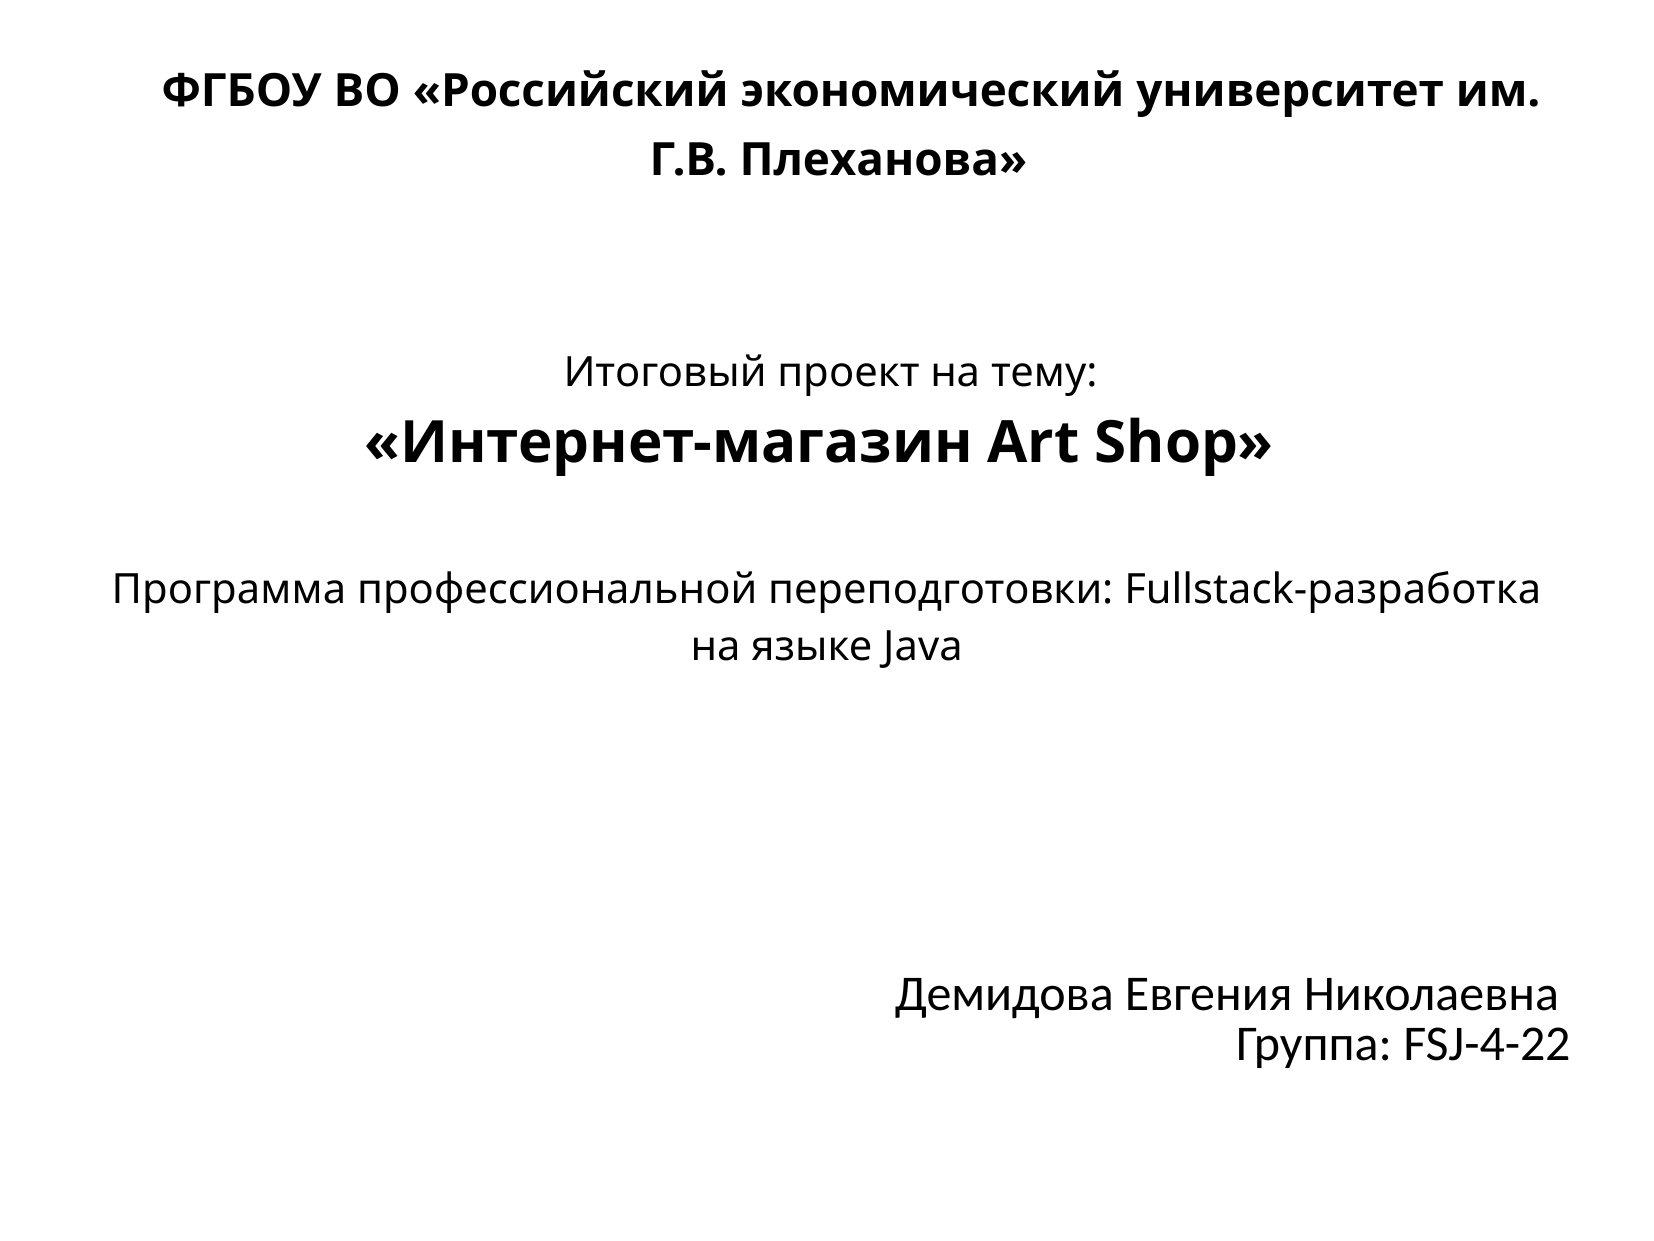

# ФГБОУ ВО «Российский экономический университет им. Г.В. Плеханова»
 Итоговый проект на тему:
«Интернет-магазин Art Shop»
Программа профессиональной переподготовки: Fullstack-разработка на языке Java
Демидова Евгения Николаевна
Группа: FSJ-4-22